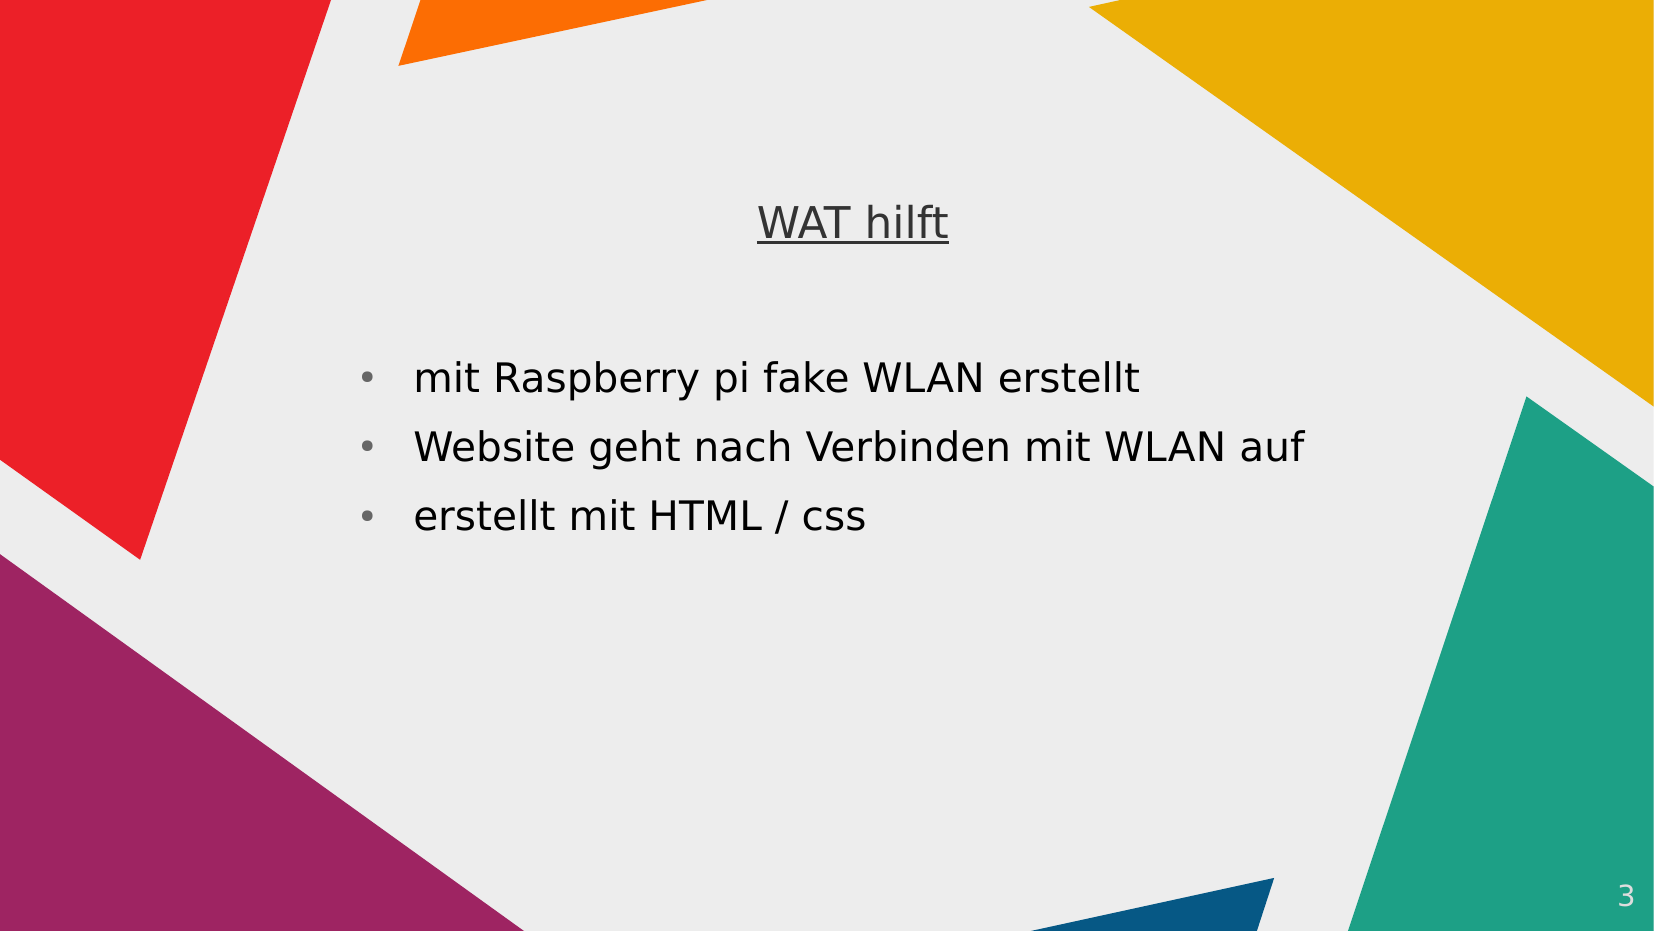

# WAT hilft
mit Raspberry pi fake WLAN erstellt
Website geht nach Verbinden mit WLAN auf
erstellt mit HTML / css
3